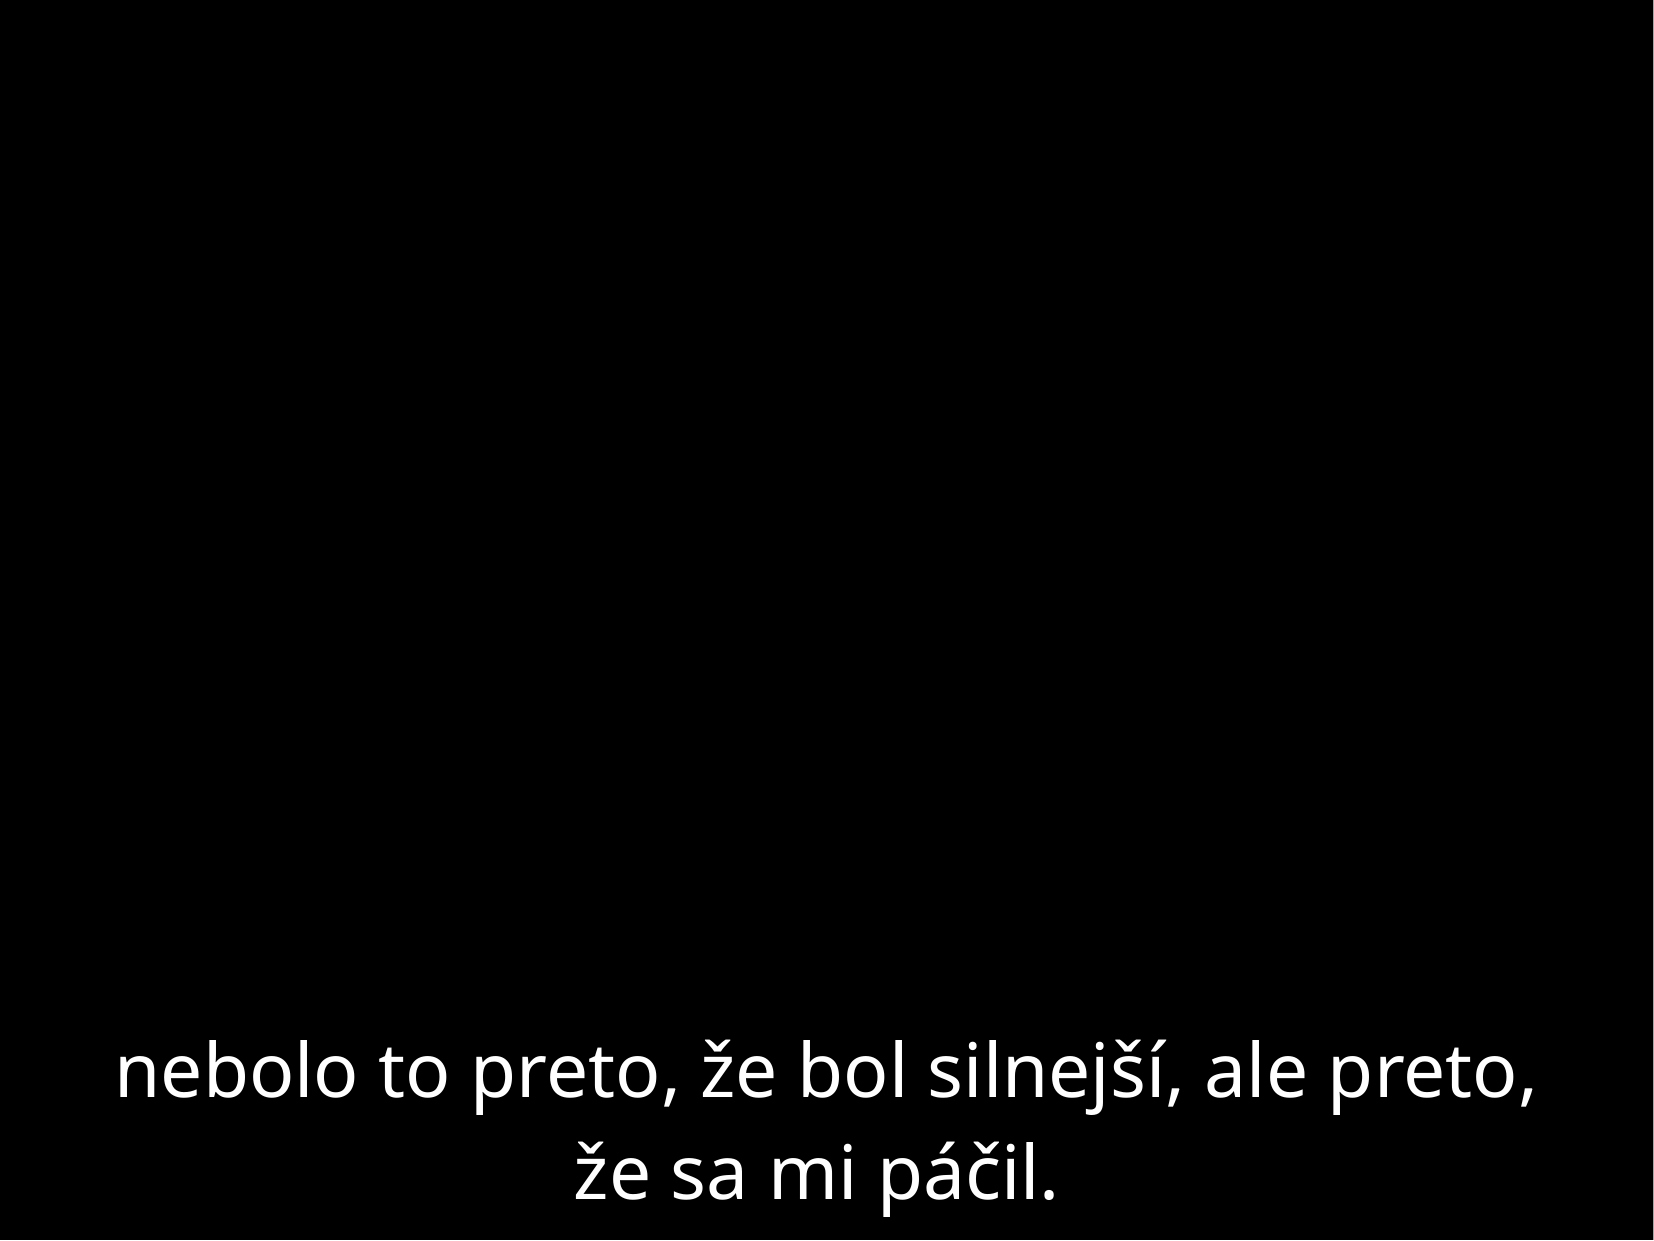

# nebolo to preto, že bol silnejší, ale preto, že sa mi páčil.